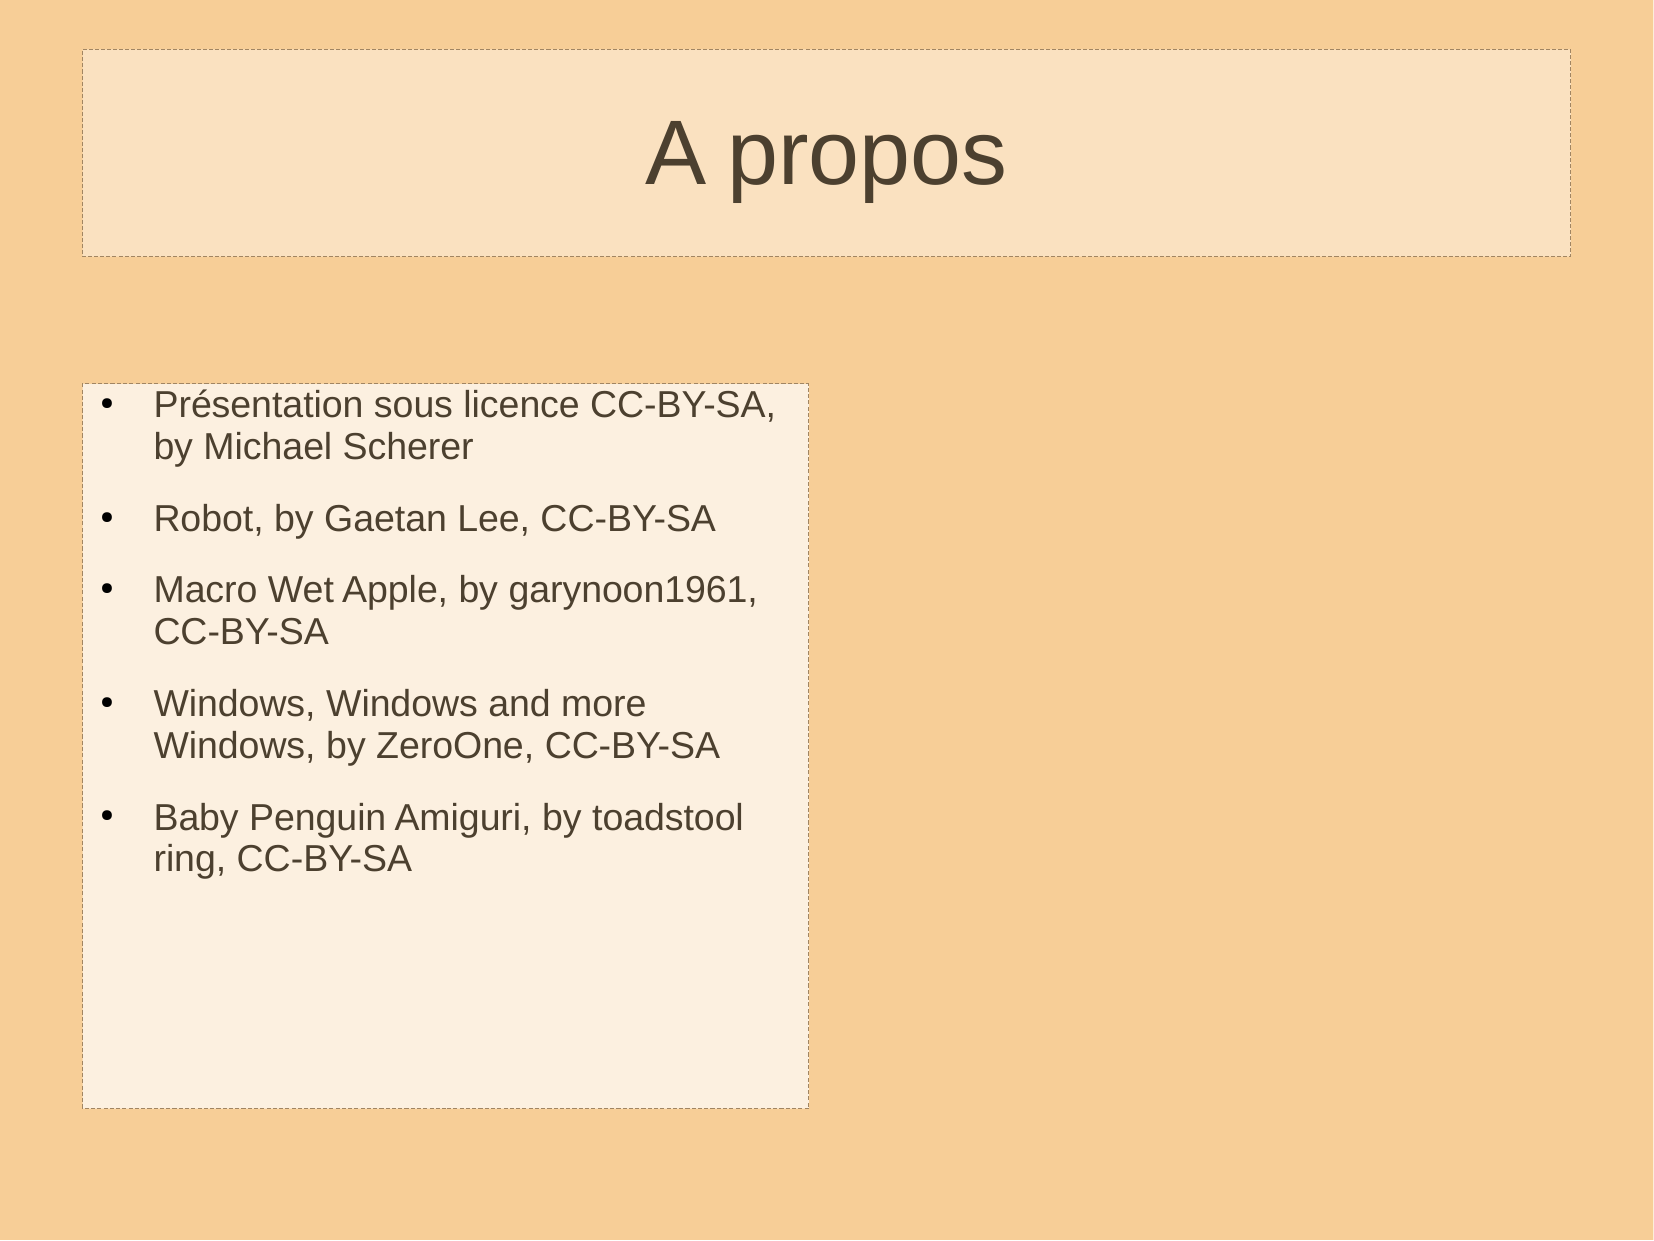

# A propos
Présentation sous licence CC-BY-SA, by Michael Scherer
Robot, by Gaetan Lee, CC-BY-SA
Macro Wet Apple, by garynoon1961, CC-BY-SA
Windows, Windows and more Windows, by ZeroOne, CC-BY-SA
Baby Penguin Amiguri, by toadstool ring, CC-BY-SA